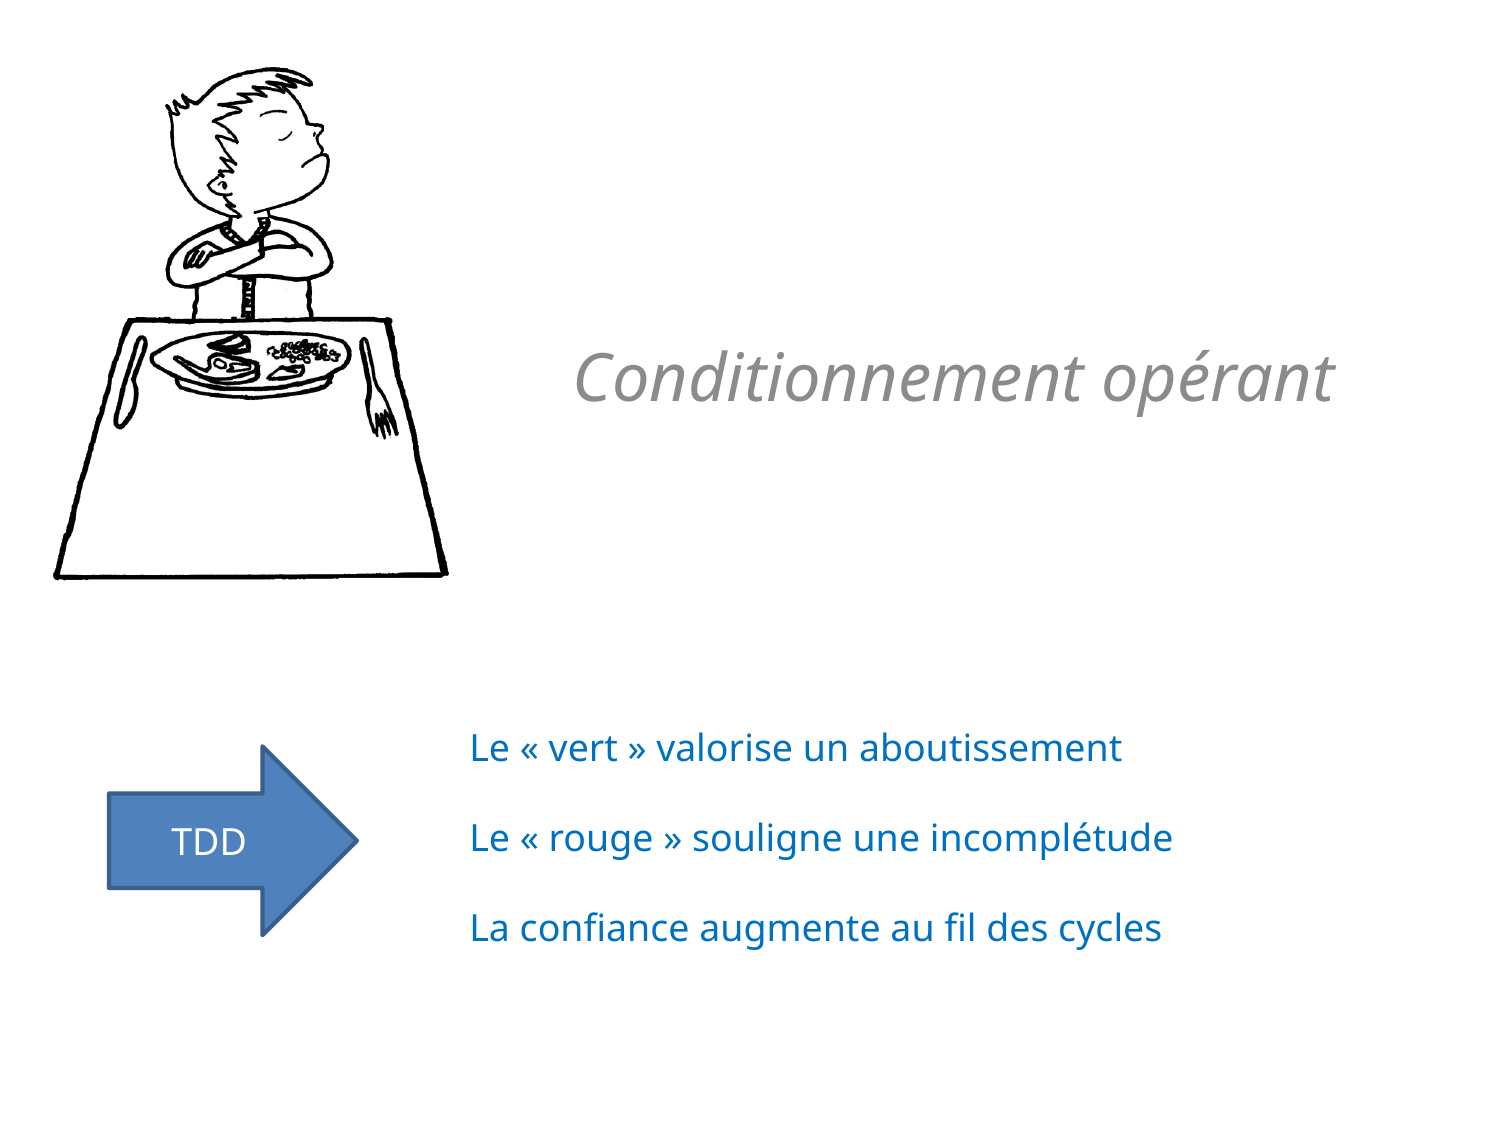

Conditionnement opérant
Le « vert » valorise un aboutissement
Le « rouge » souligne une incomplétude
La confiance augmente au fil des cycles
TDD